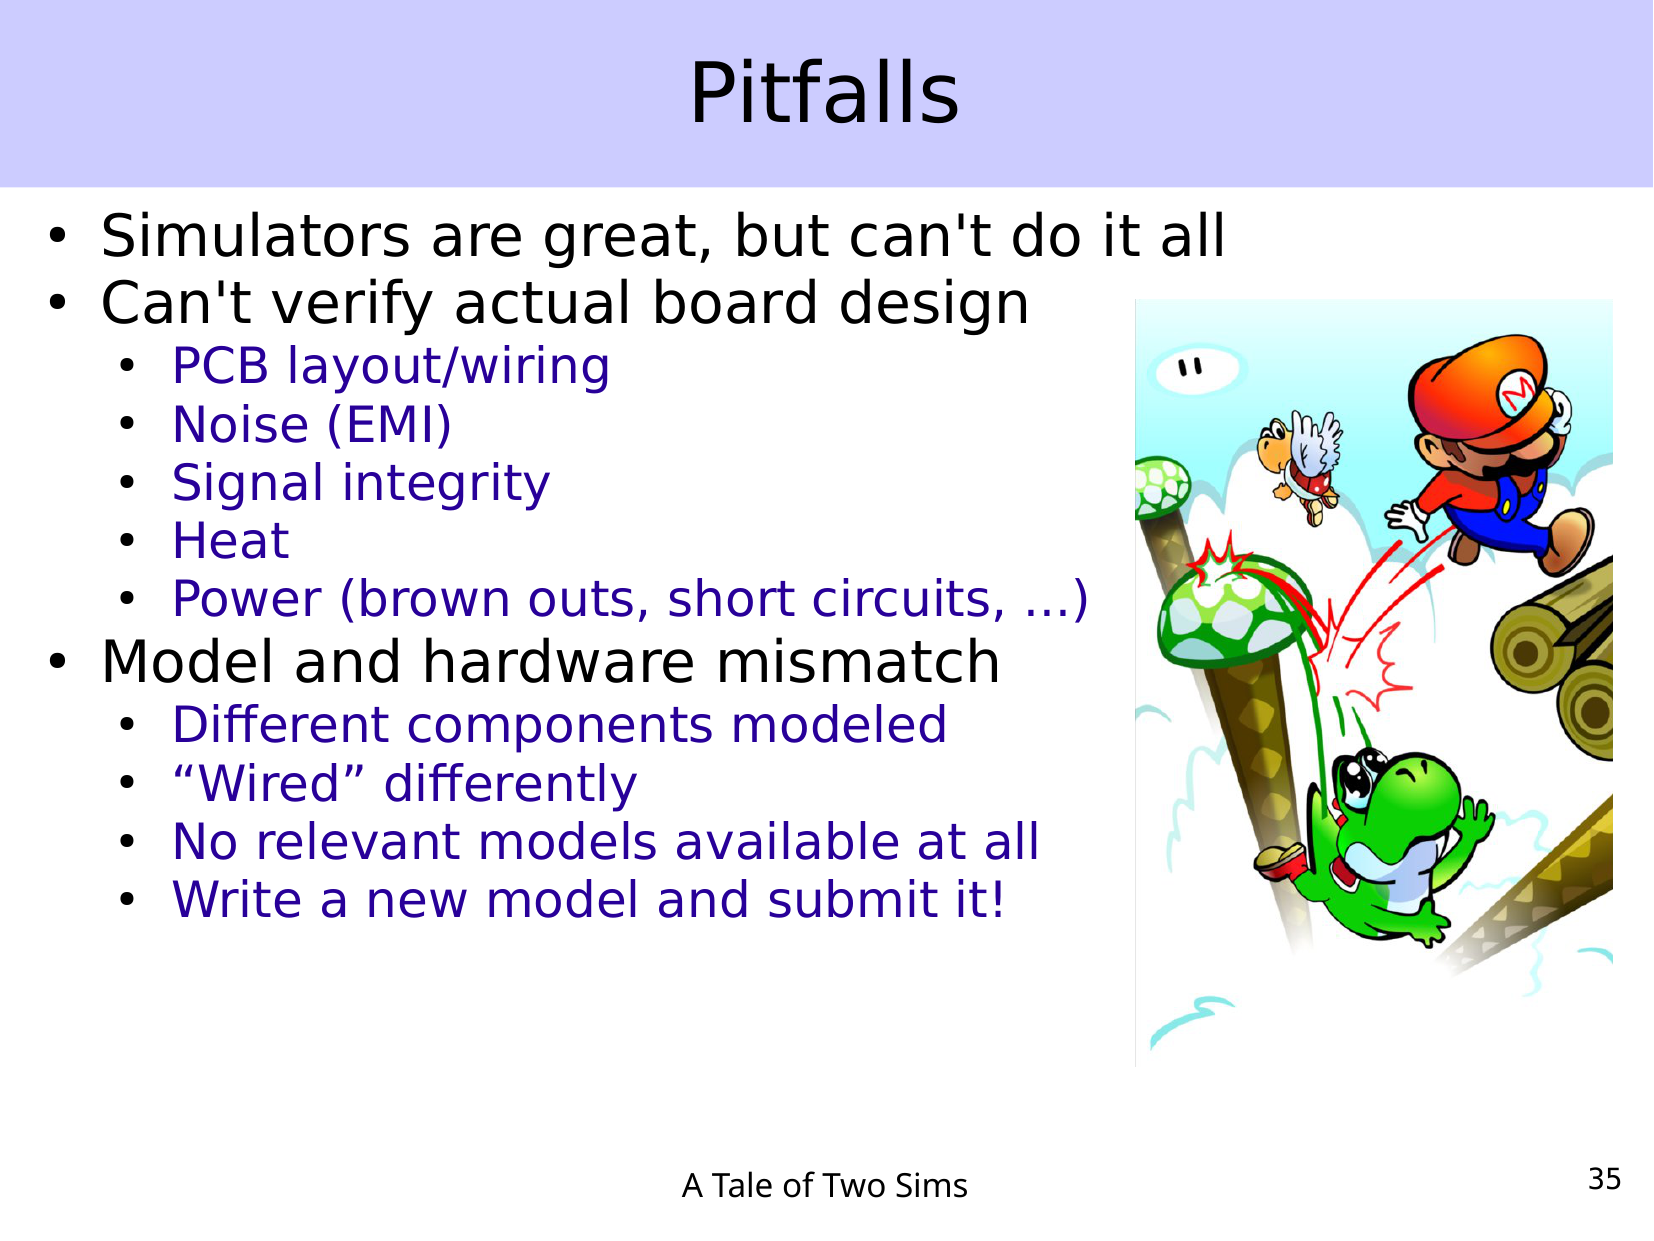

# Pitfalls
Simulators are great, but can't do it all
Can't verify actual board design
PCB layout/wiring
Noise (EMI)
Signal integrity
Heat
Power (brown outs, short circuits, ...)
Model and hardware mismatch
Different components modeled
“Wired” differently
No relevant models available at all
Write a new model and submit it!
35